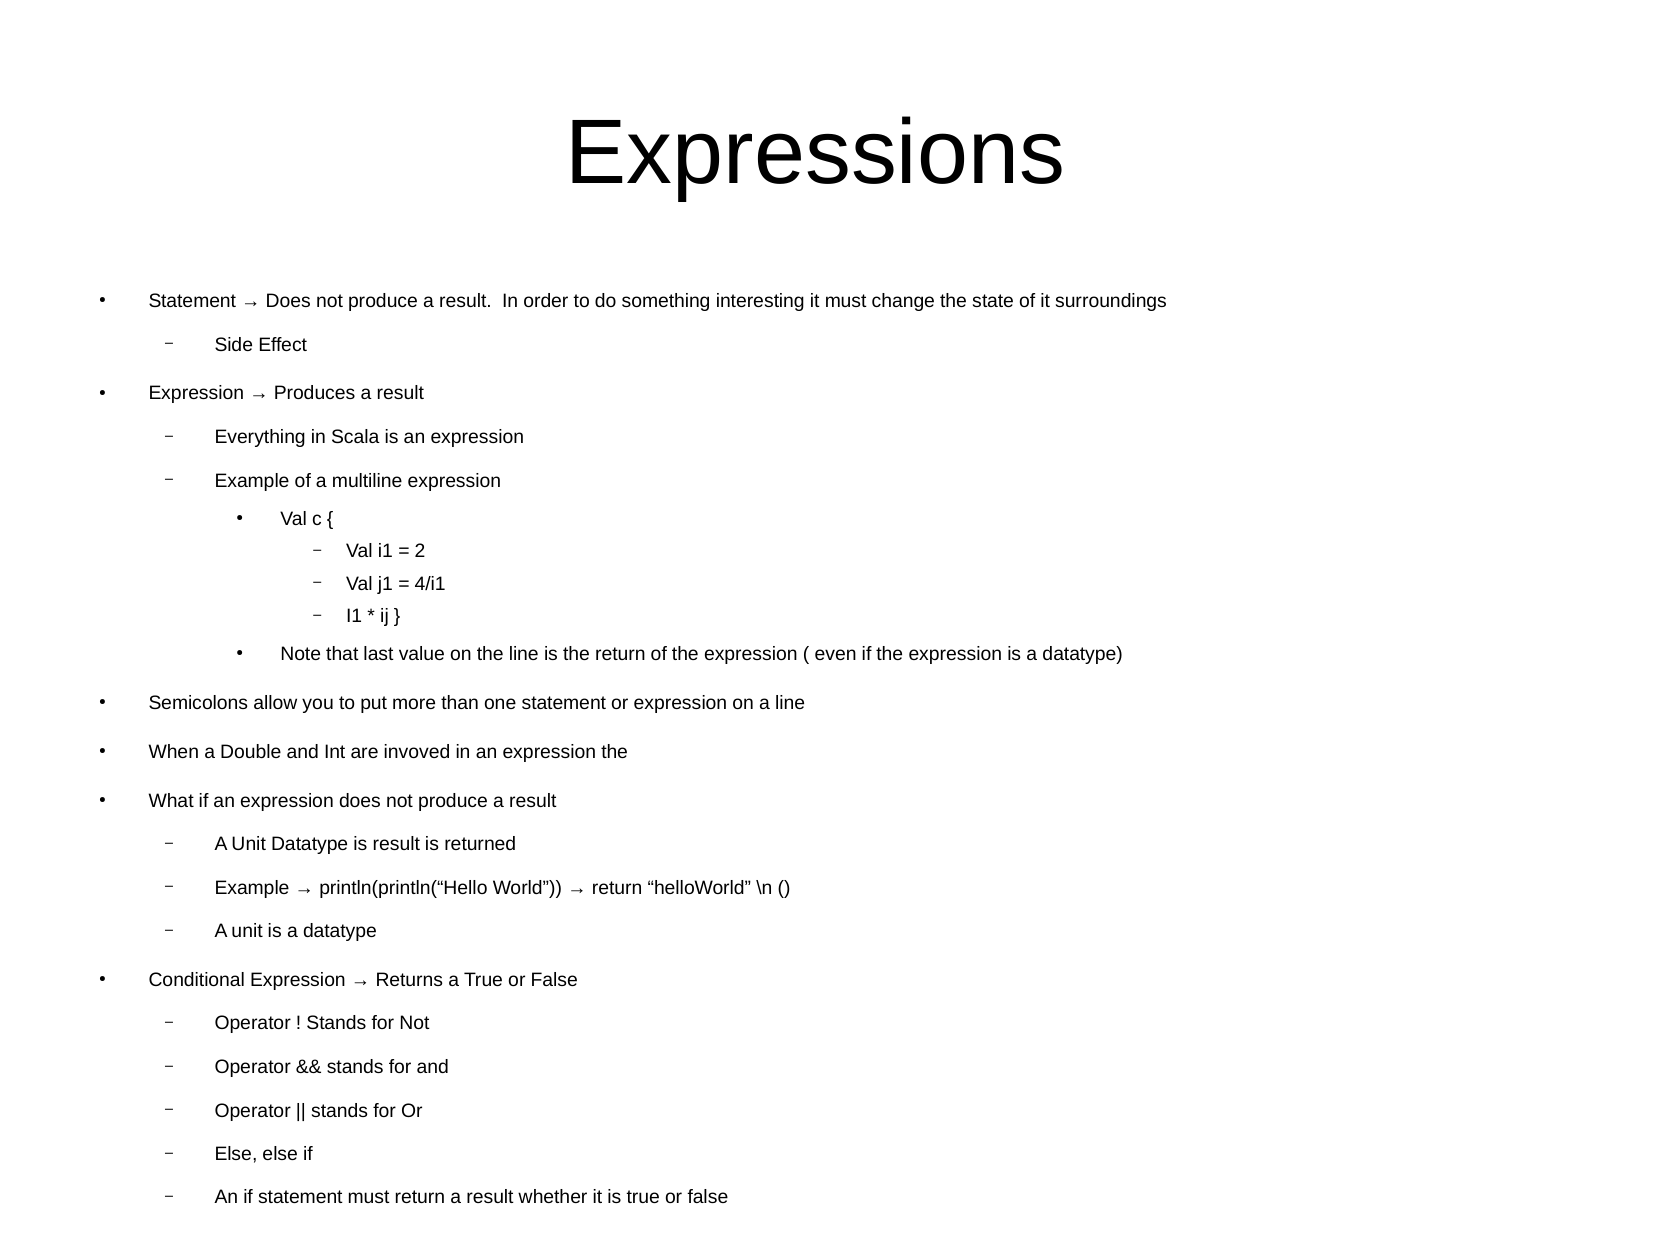

# Expressions
Statement → Does not produce a result. In order to do something interesting it must change the state of it surroundings
Side Effect
Expression → Produces a result
Everything in Scala is an expression
Example of a multiline expression
Val c {
Val i1 = 2
Val j1 = 4/i1
I1 * ij }
Note that last value on the line is the return of the expression ( even if the expression is a datatype)
Semicolons allow you to put more than one statement or expression on a line
When a Double and Int are invoved in an expression the
What if an expression does not produce a result
A Unit Datatype is result is returned
Example → println(println(“Hello World”)) → return “helloWorld” \n ()
A unit is a datatype
Conditional Expression → Returns a True or False
Operator ! Stands for Not
Operator && stands for and
Operator || stands for Or
Else, else if
An if statement must return a result whether it is true or false